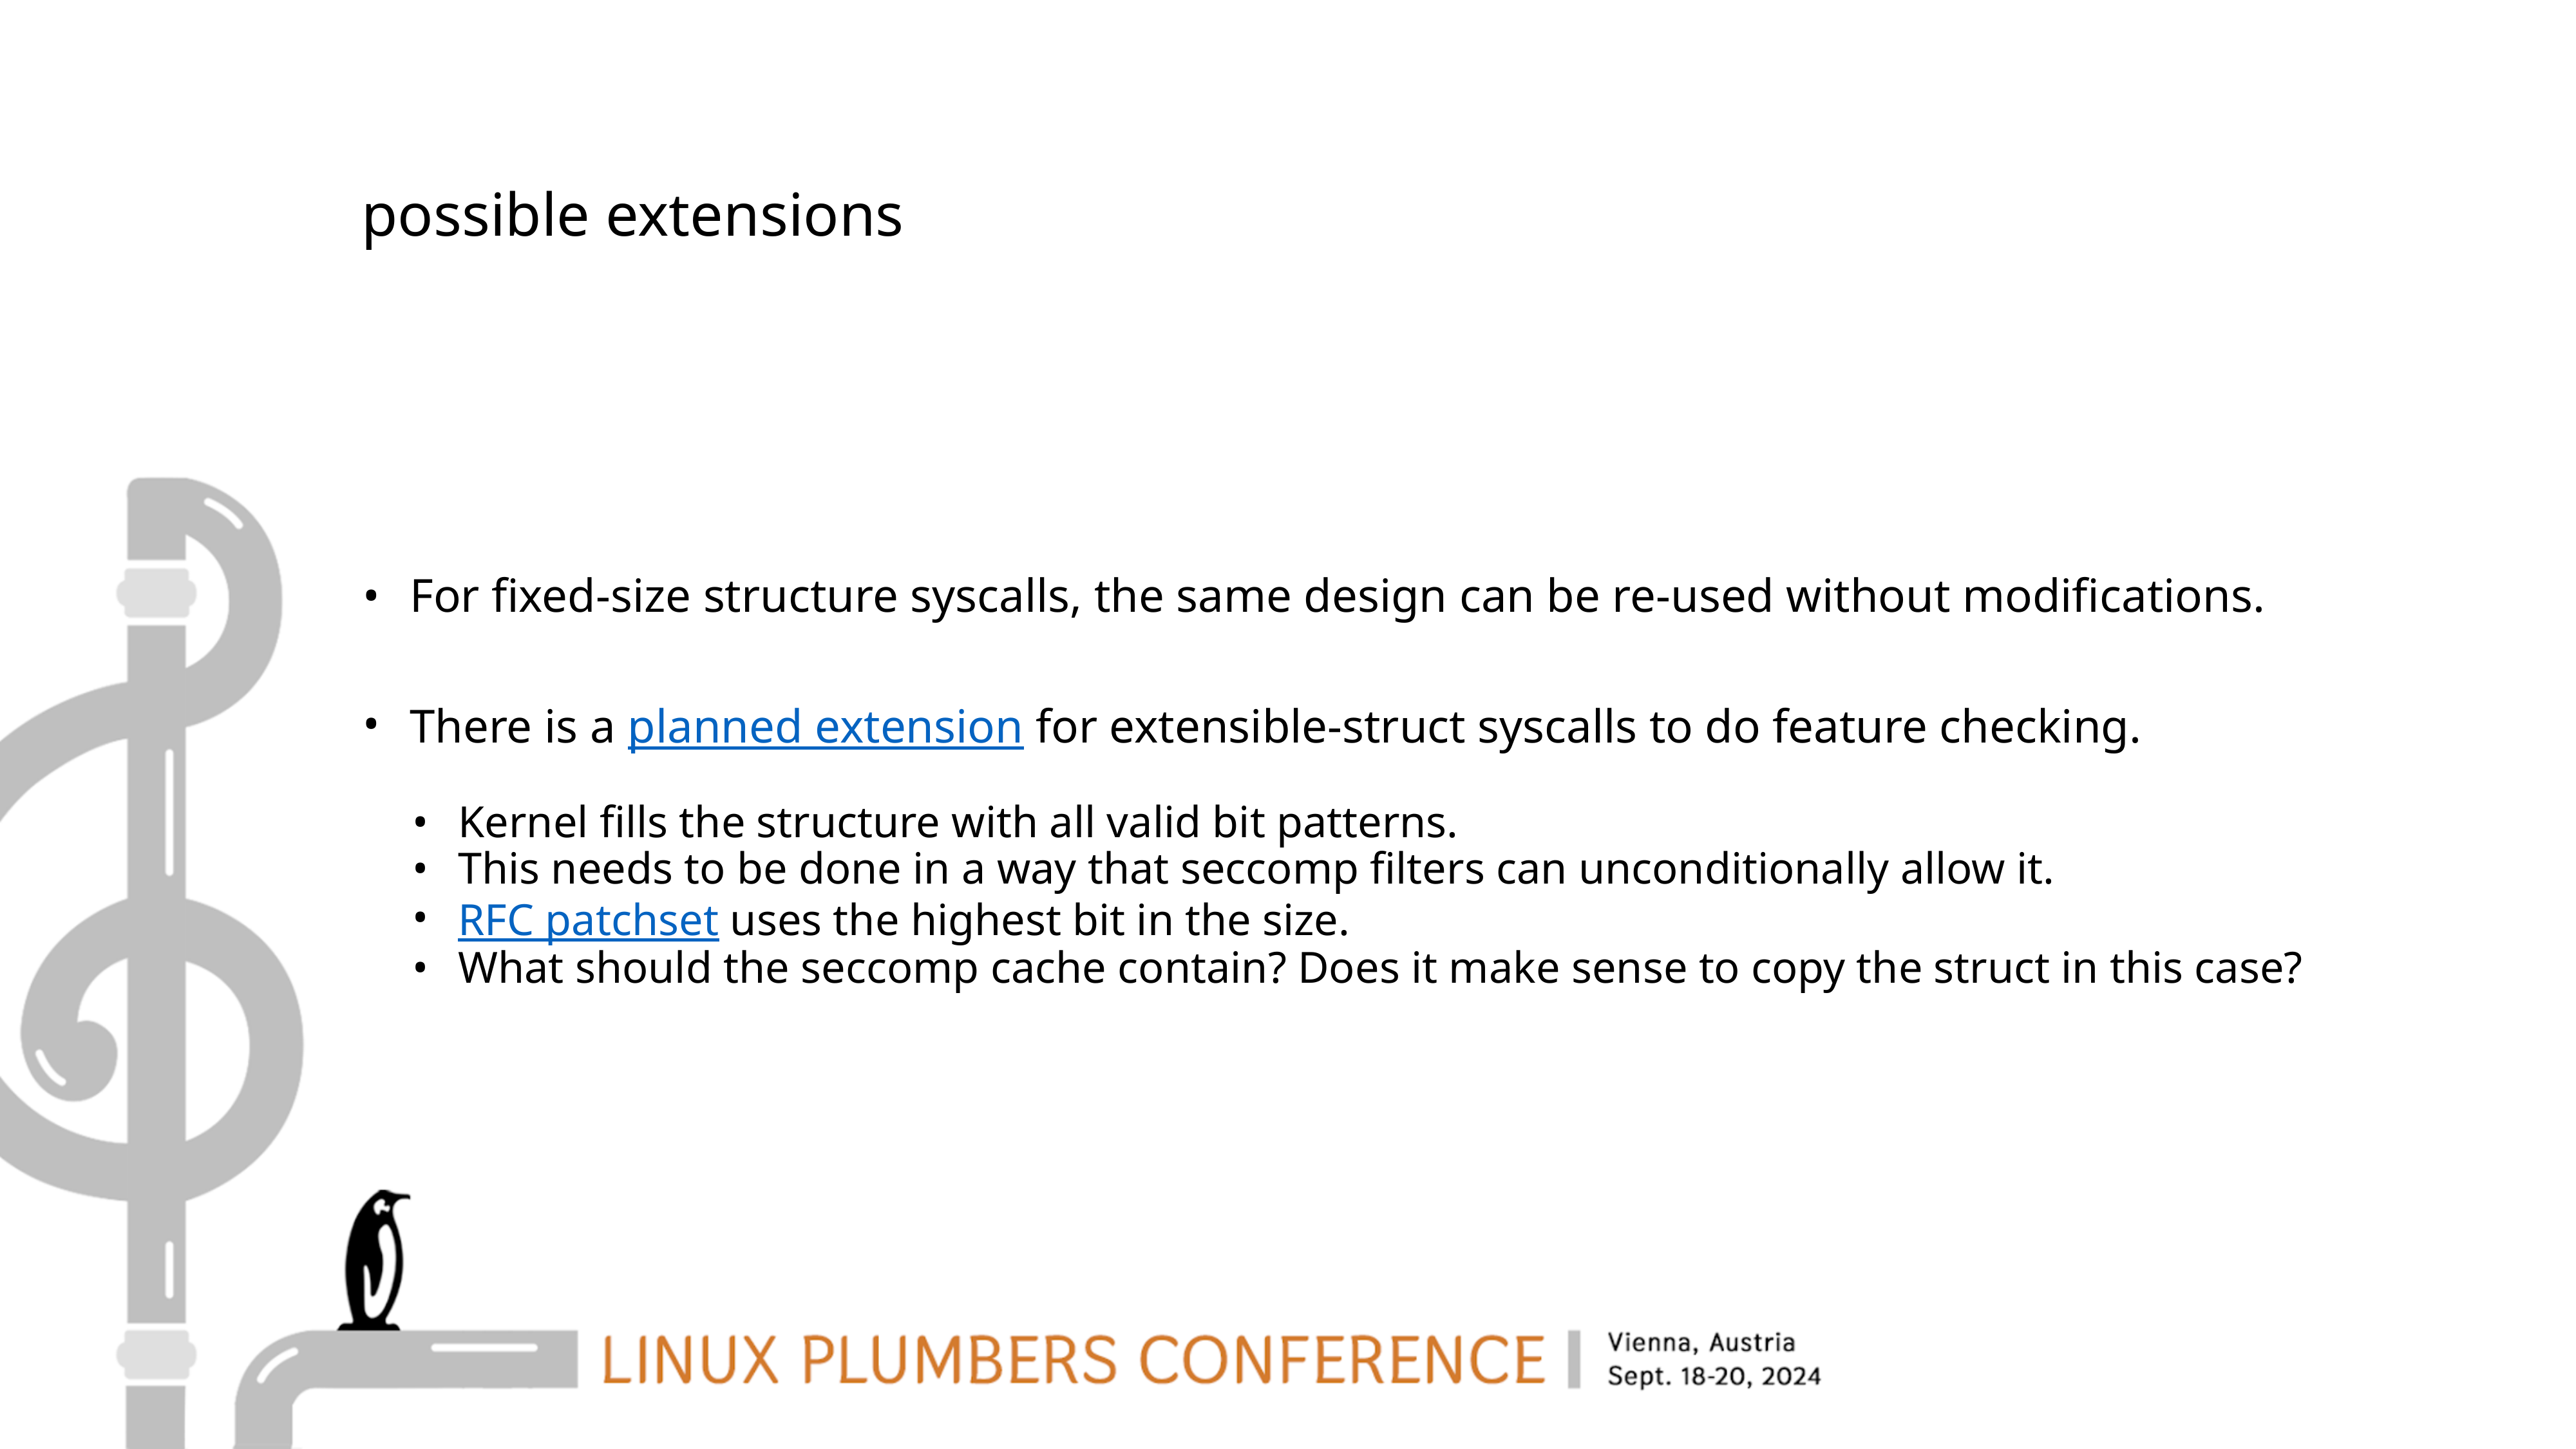

# possible extensions
For fixed-size structure syscalls, the same design can be re-used without modifications.
There is a planned extension for extensible-struct syscalls to do feature checking.
Kernel fills the structure with all valid bit patterns.
This needs to be done in a way that seccomp filters can unconditionally allow it.
RFC patchset uses the highest bit in the size.
What should the seccomp cache contain? Does it make sense to copy the struct in this case?